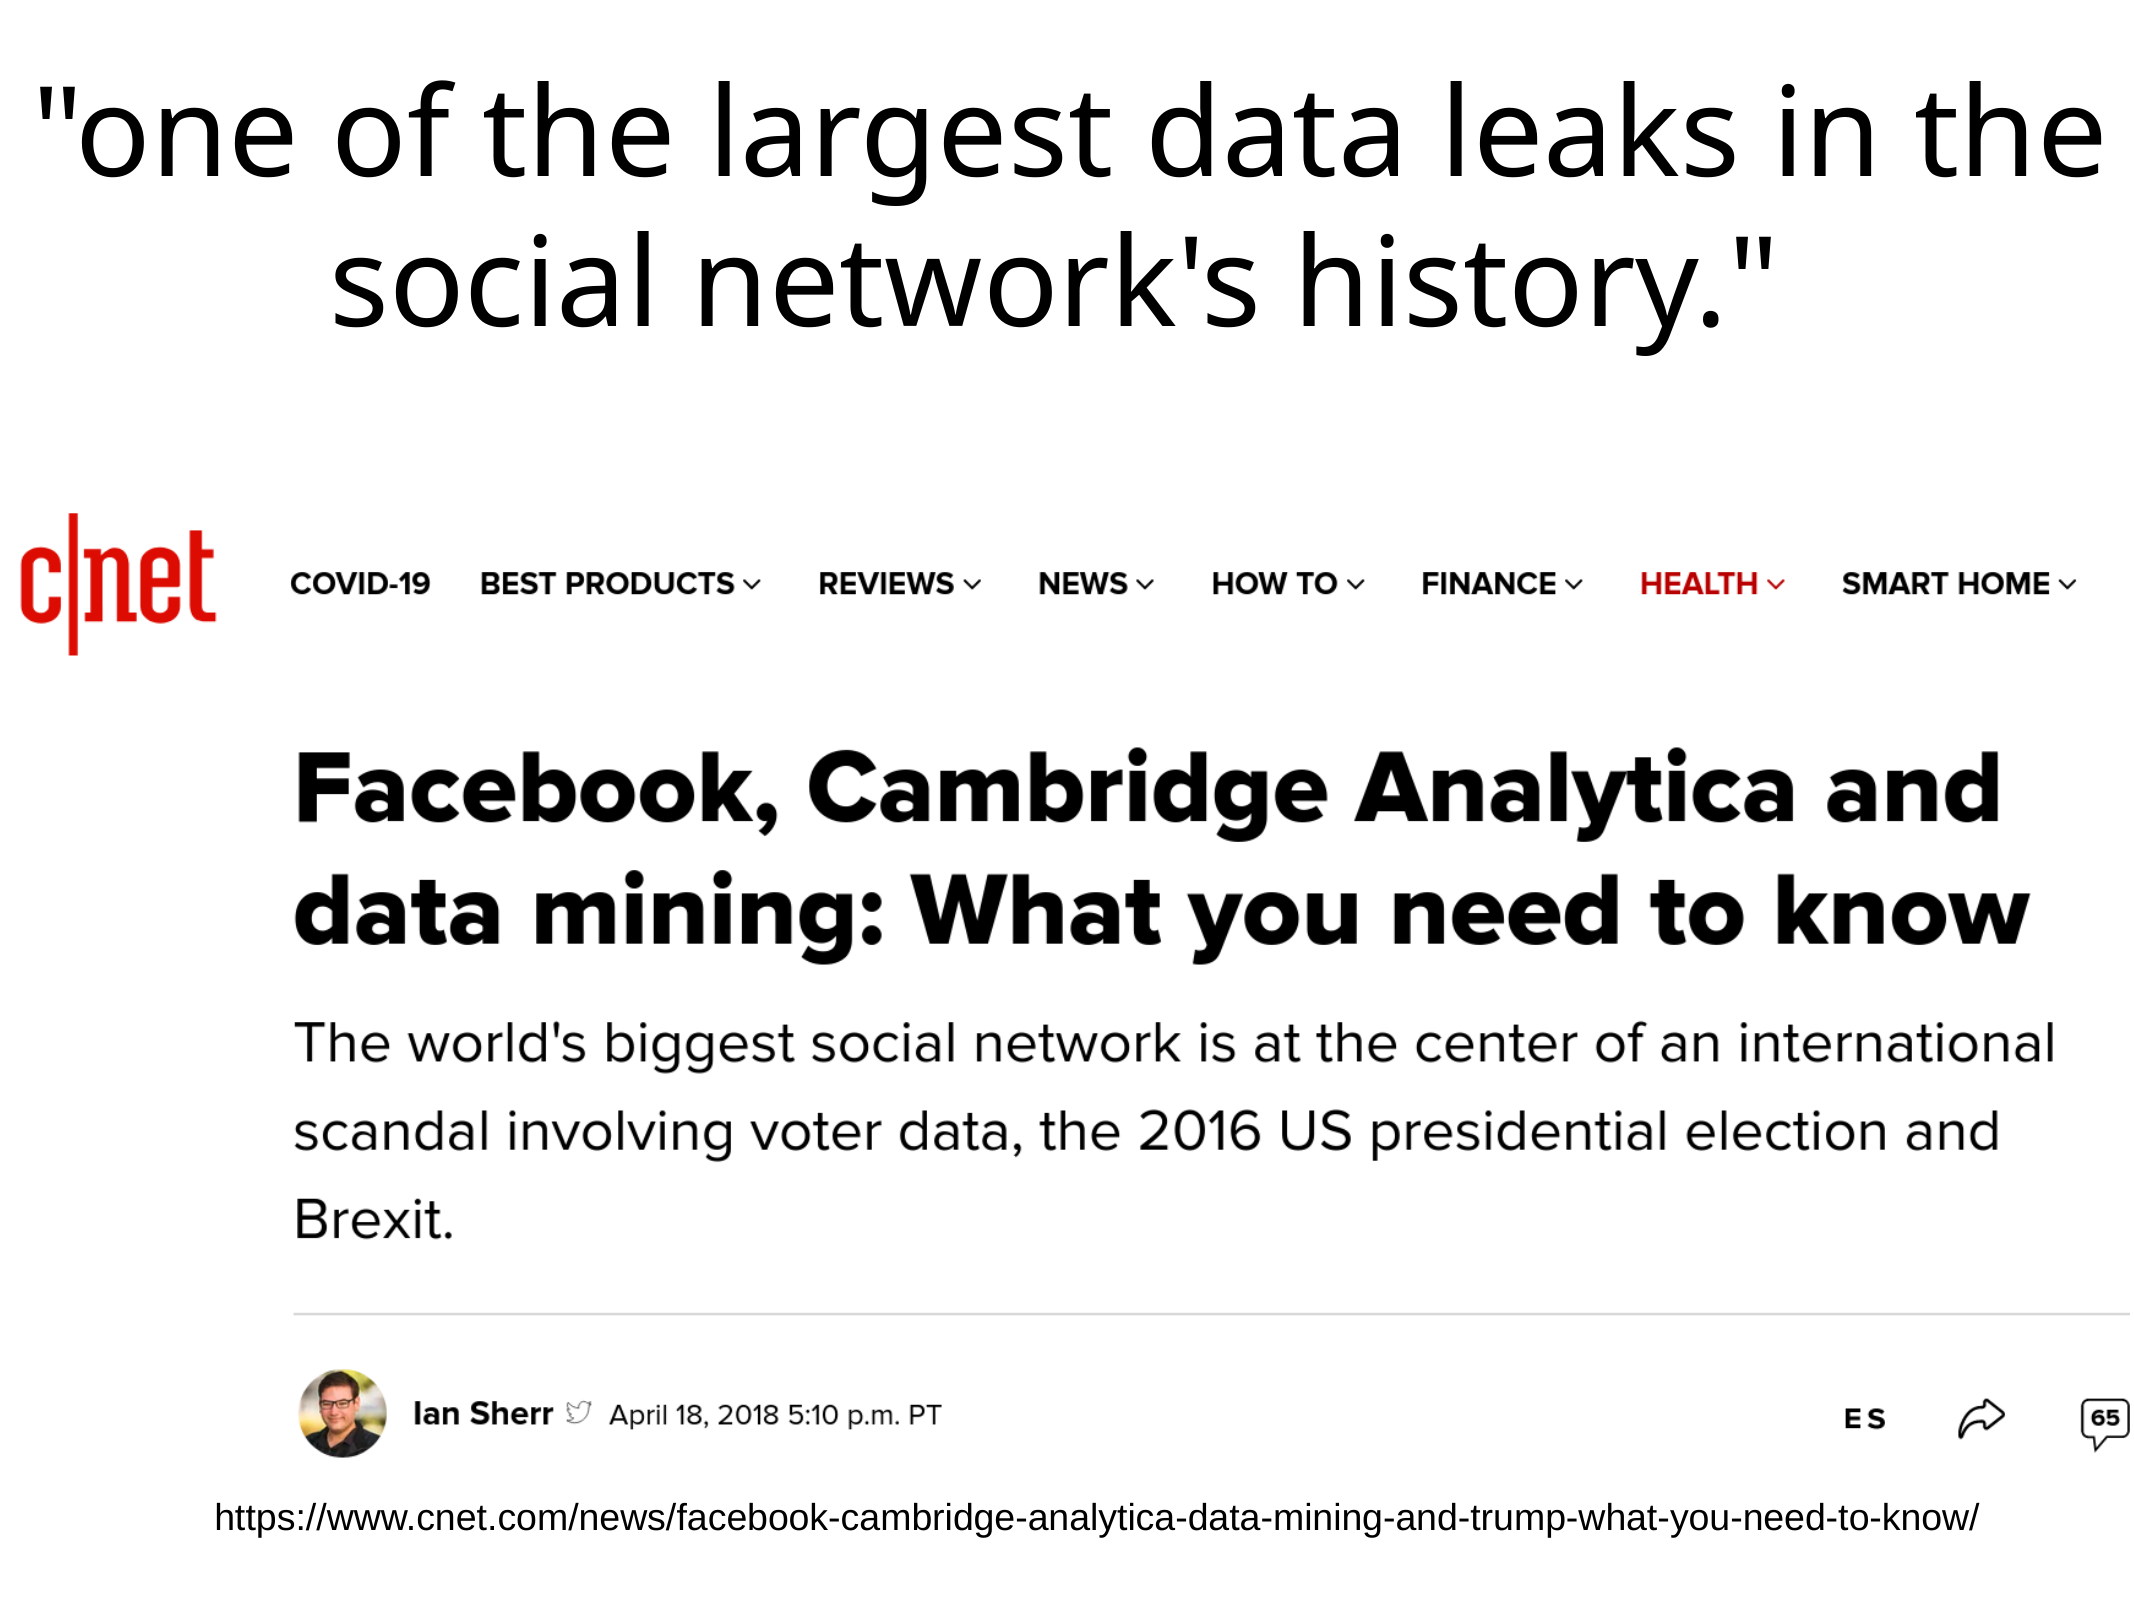

# "one of the largest data leaks in the social network's history."
https://www.cnet.com/news/facebook-cambridge-analytica-data-mining-and-trump-what-you-need-to-know/